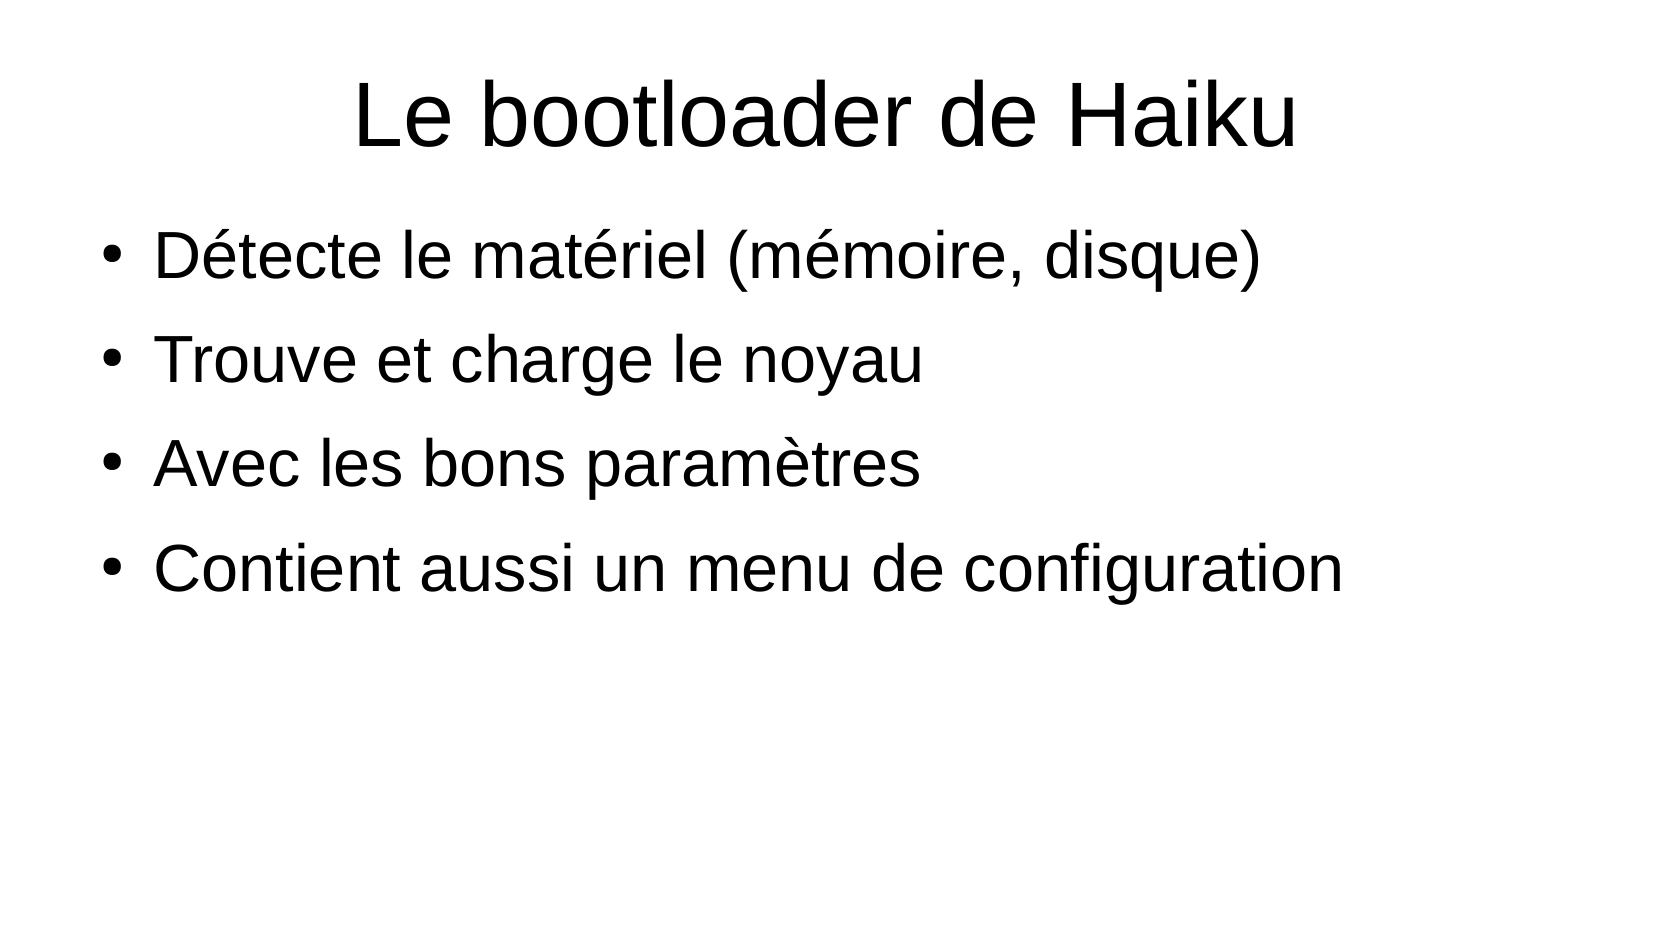

# Le bootloader de Haiku
Détecte le matériel (mémoire, disque)
Trouve et charge le noyau
Avec les bons paramètres
Contient aussi un menu de configuration